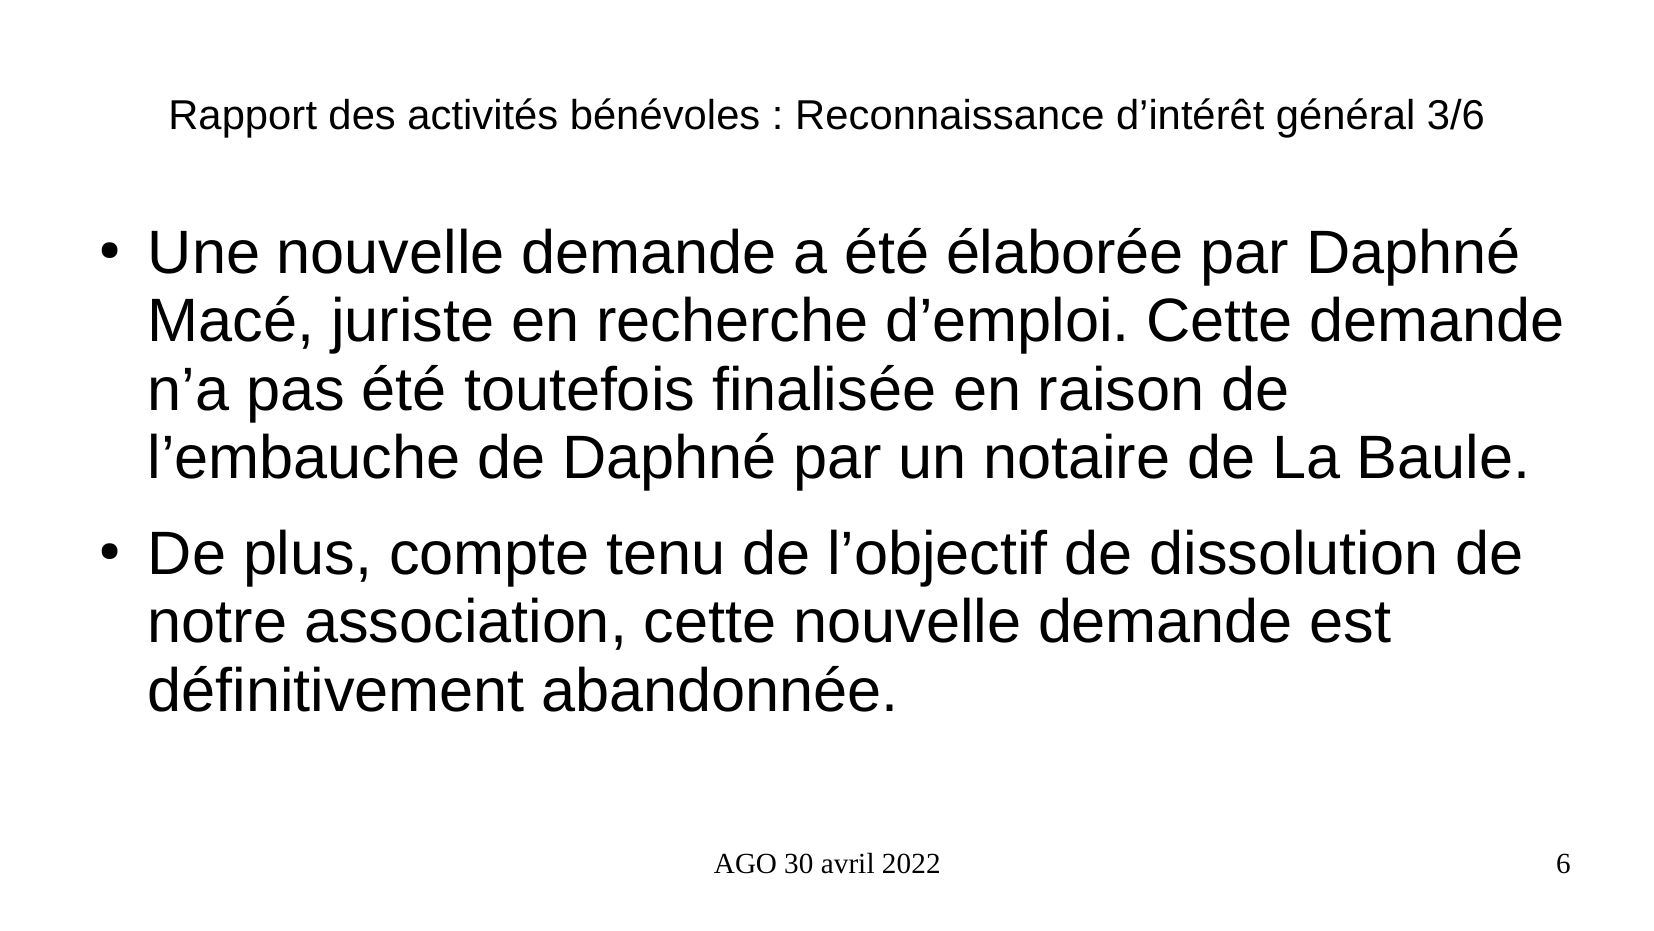

# Rapport des activités bénévoles : Reconnaissance d’intérêt général 3/6
Une nouvelle demande a été élaborée par Daphné Macé, juriste en recherche d’emploi. Cette demande n’a pas été toutefois finalisée en raison de l’embauche de Daphné par un notaire de La Baule.
De plus, compte tenu de l’objectif de dissolution de notre association, cette nouvelle demande est définitivement abandonnée.
AGO 30 avril 2022
6